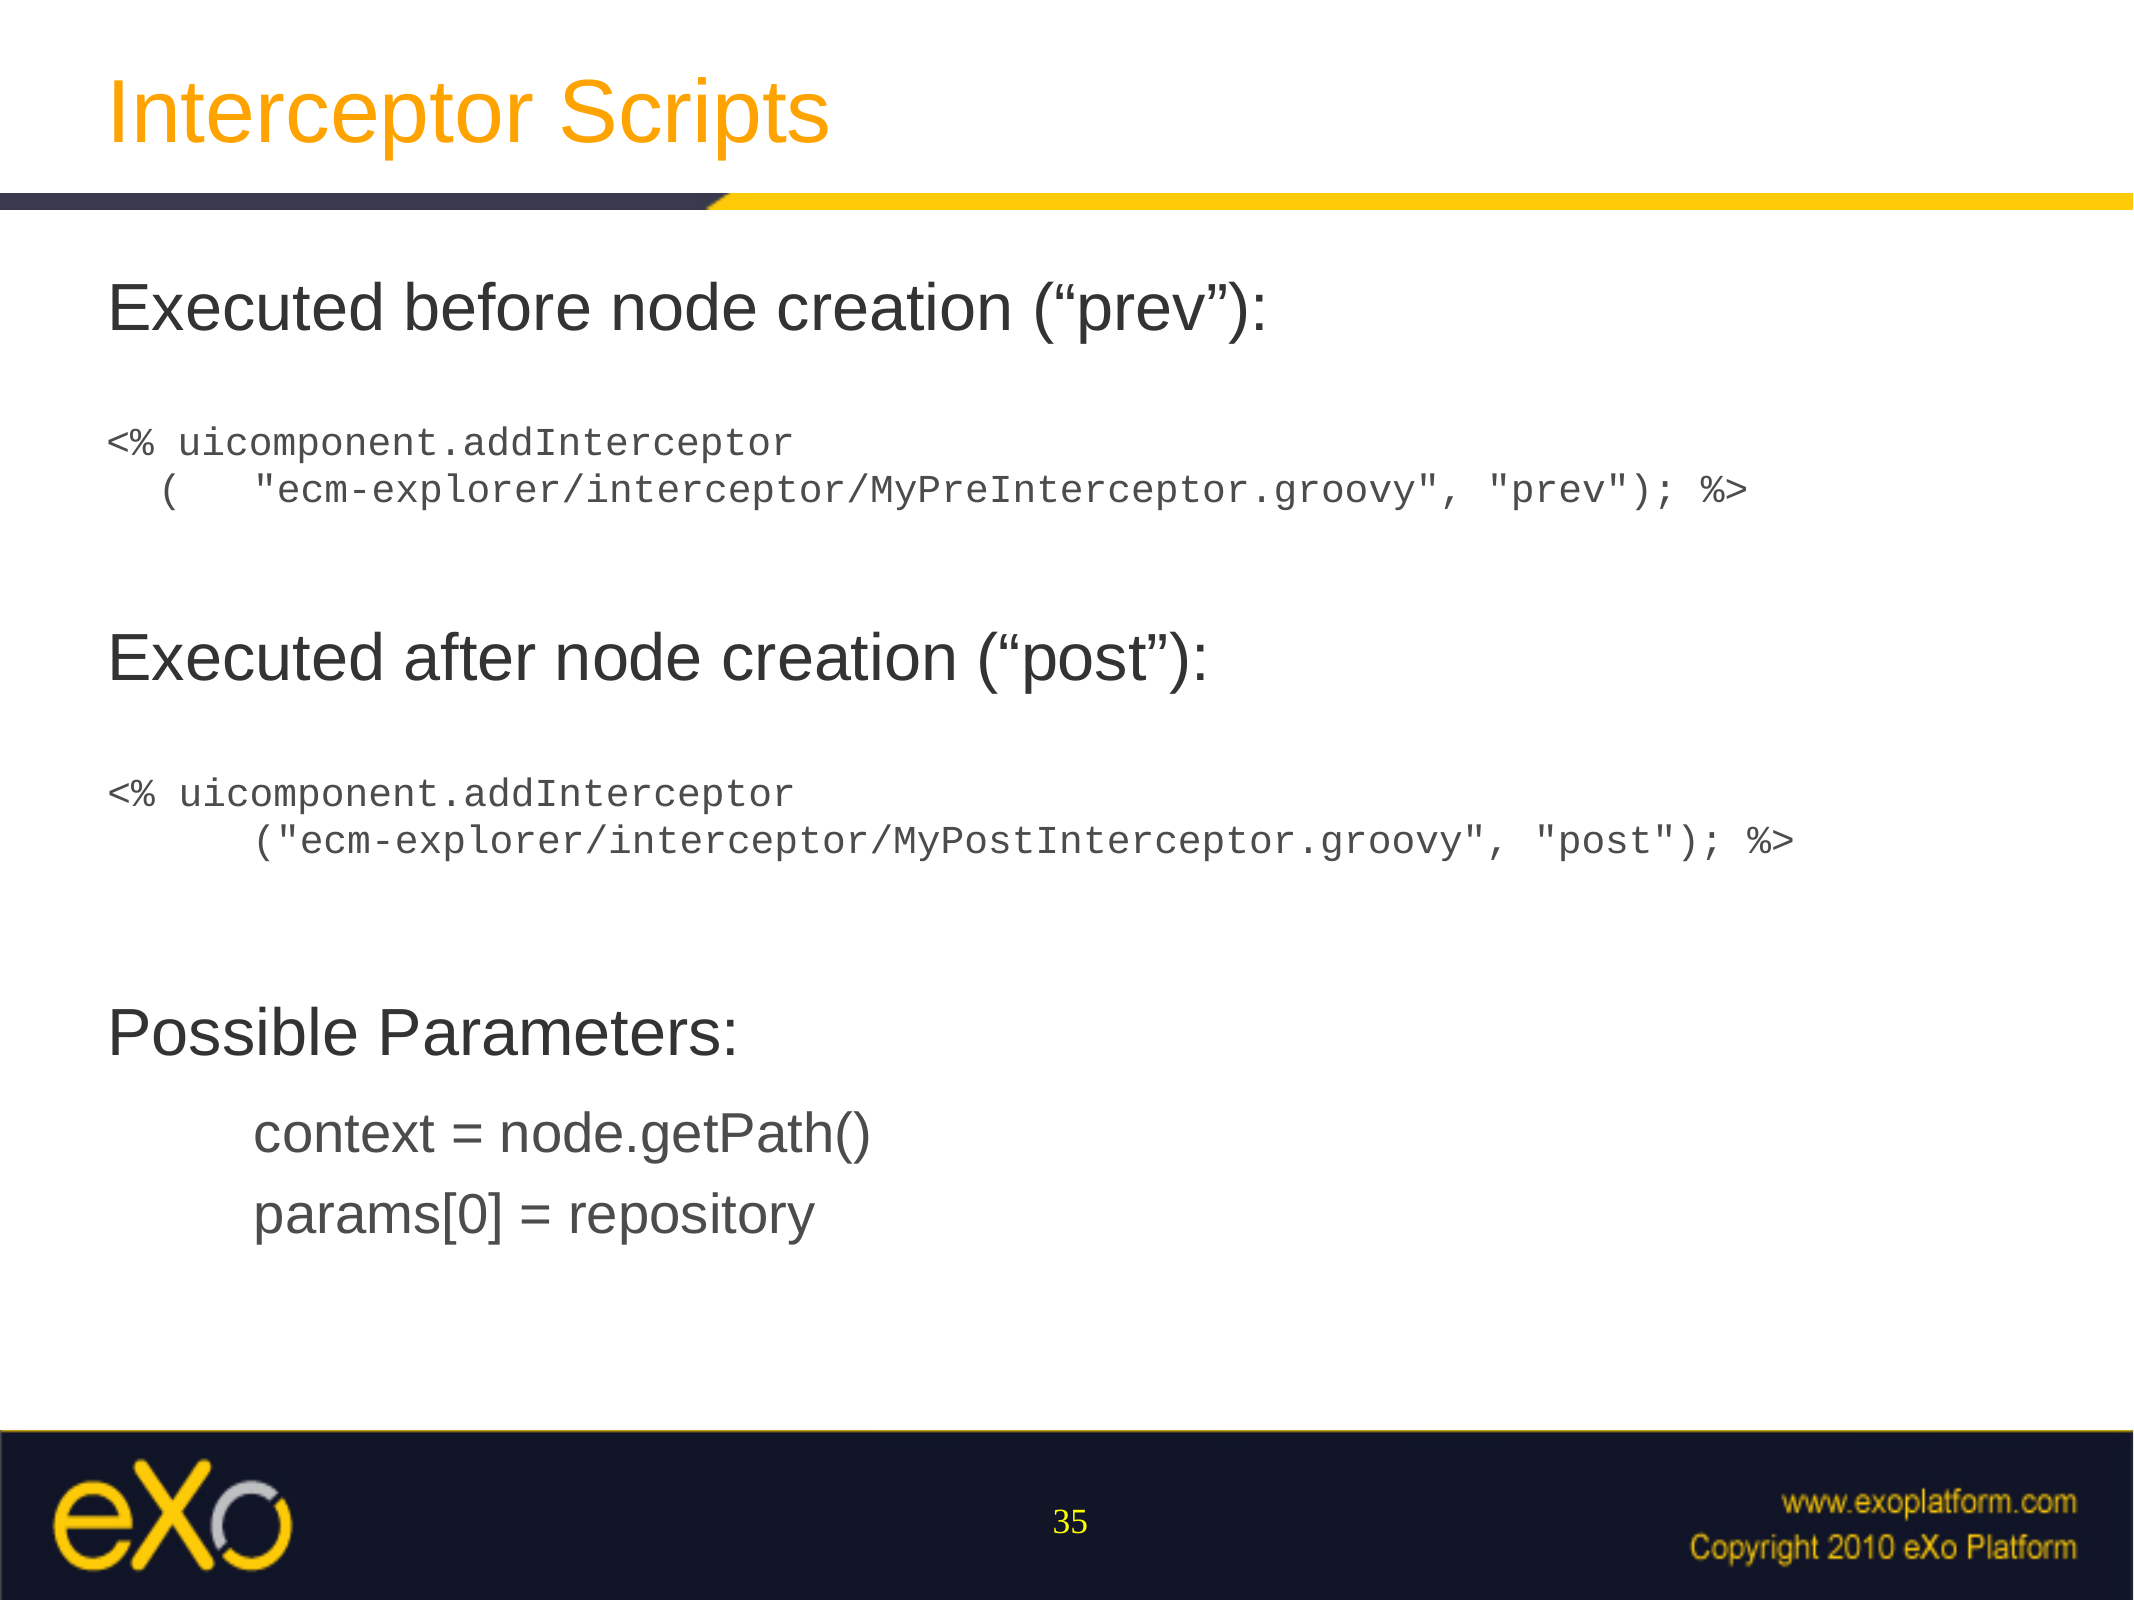

# Interceptor Scripts
Executed before node creation (“prev”):
<% uicomponent.addInterceptor
( "ecm-explorer/interceptor/MyPreInterceptor.groovy", "prev"); %>
Executed after node creation (“post”):
<% uicomponent.addInterceptor
 ("ecm-explorer/interceptor/MyPostInterceptor.groovy", "post"); %>
Possible Parameters:
context = node.getPath()‏
params[0] = repository